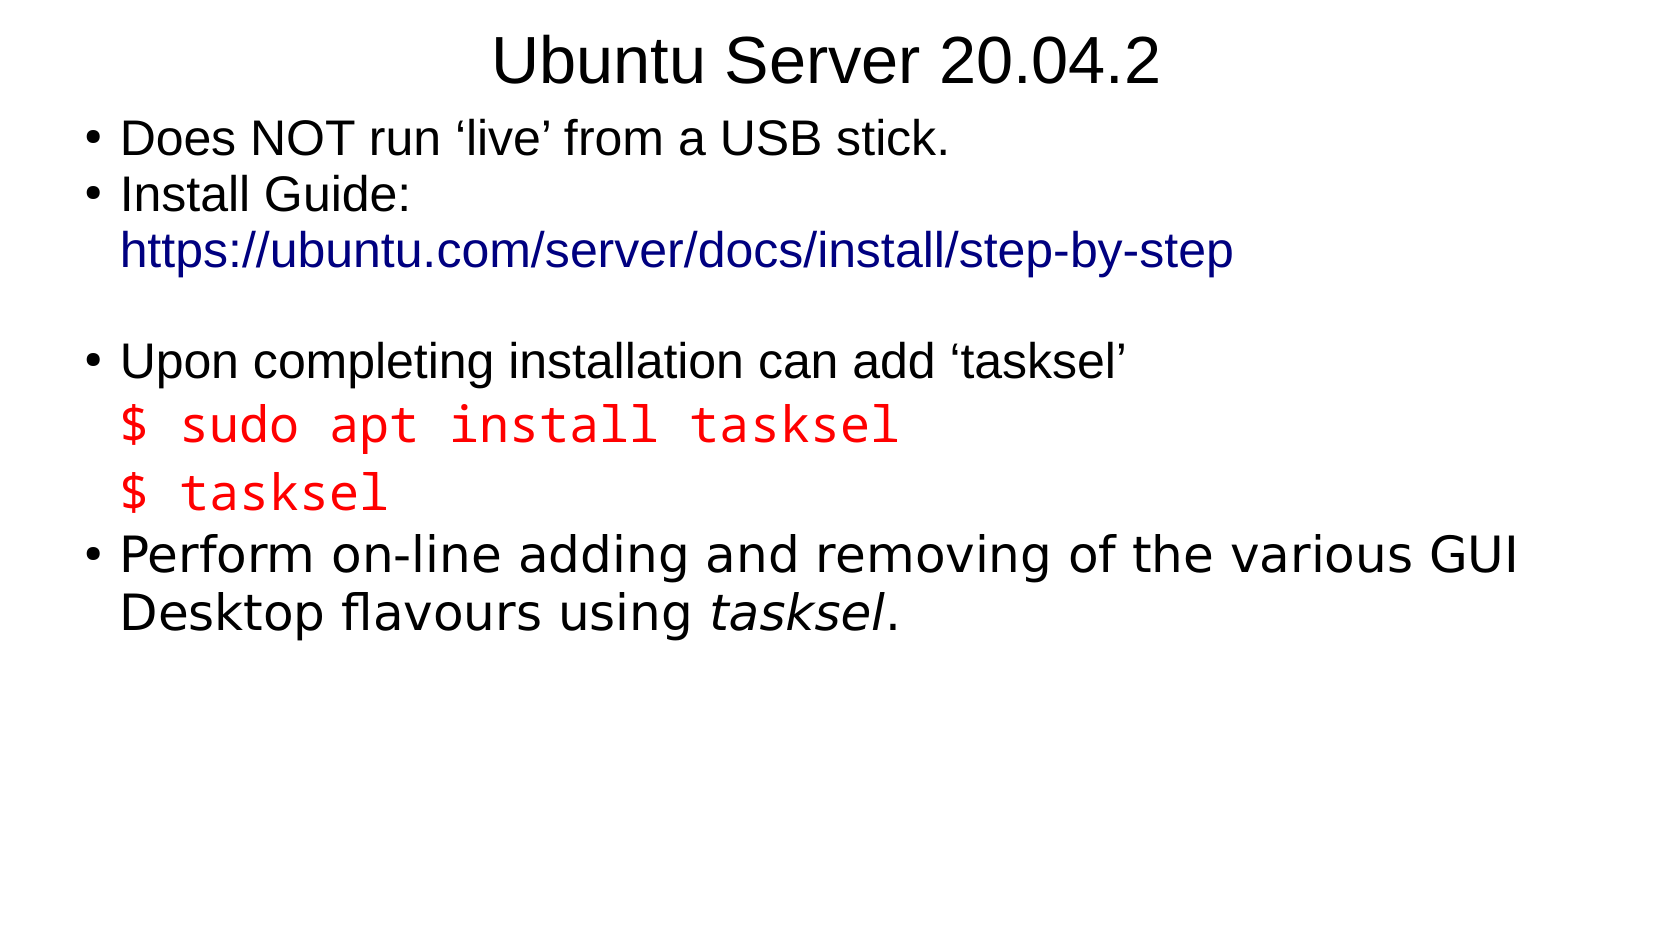

# Ubuntu Server 20.04.2
Does NOT run ‘live’ from a USB stick.
Install Guide:
https://ubuntu.com/server/docs/install/step-by-step
Upon completing installation can add ‘tasksel’
$ sudo apt install tasksel
$ tasksel
Perform on-line adding and removing of the various GUI Desktop flavours using tasksel.